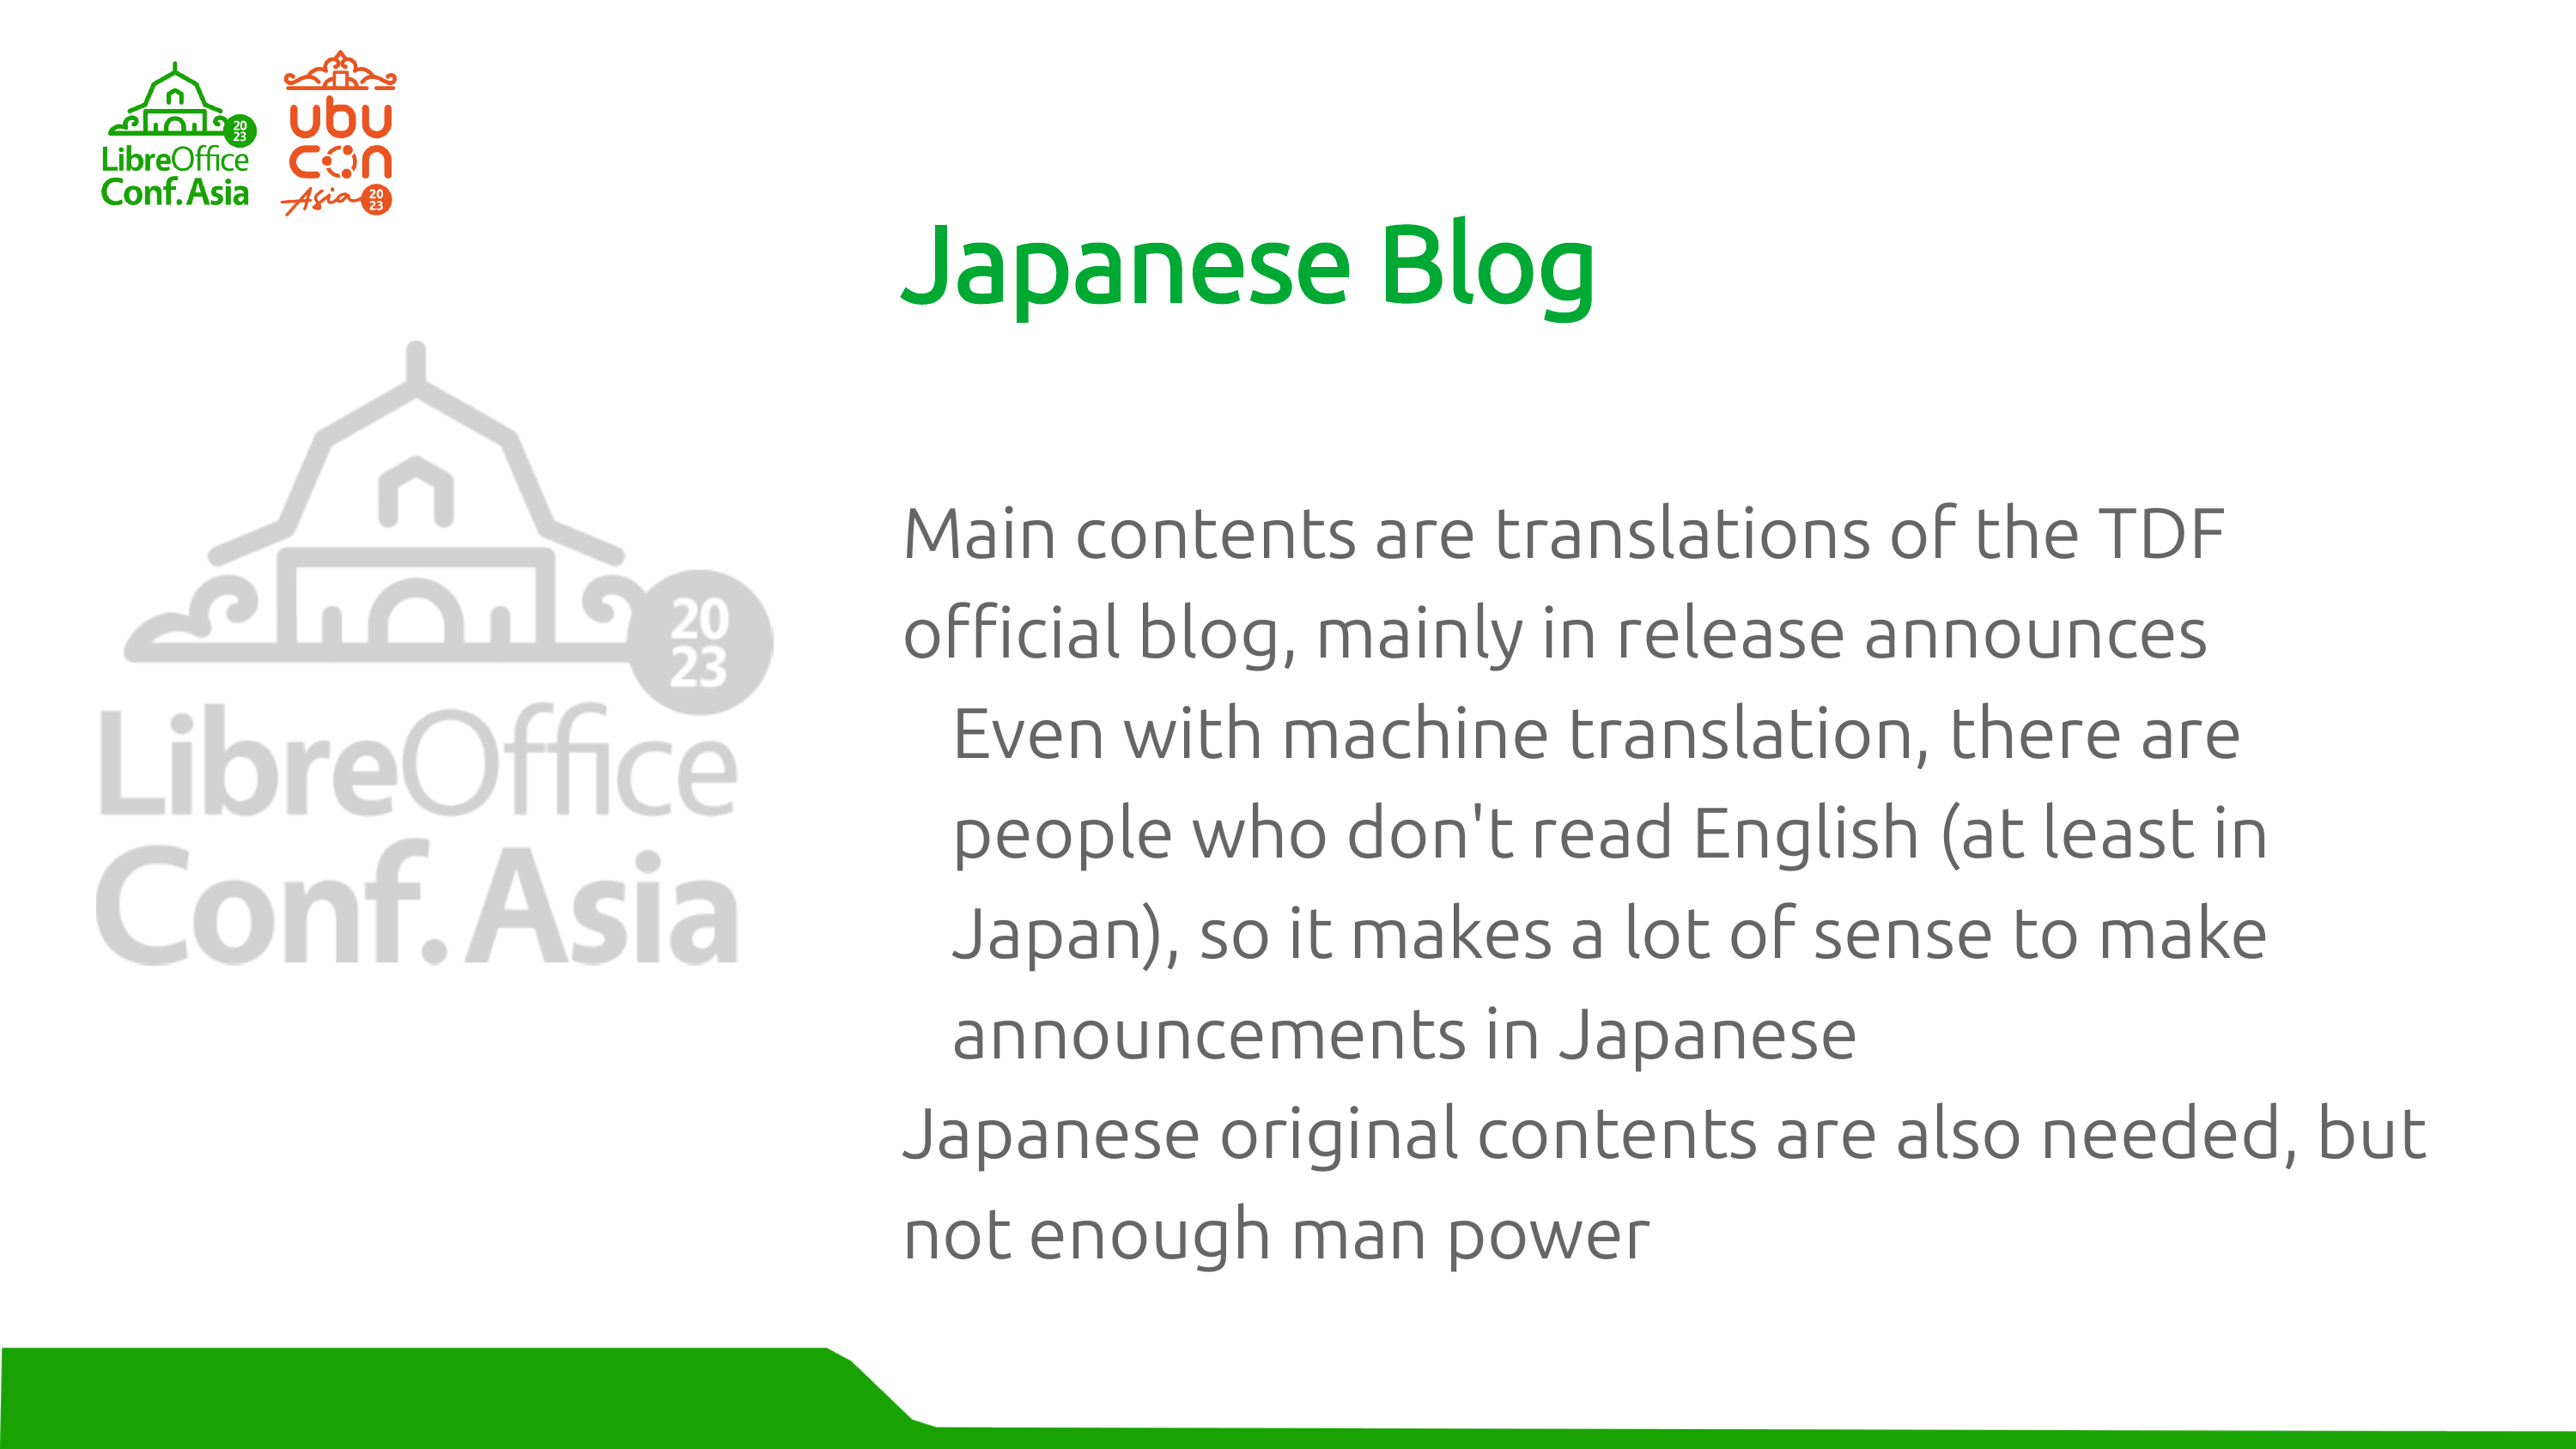

Japanese Blog
# Main contents are translations of the TDF official blog, mainly in release announces
Even with machine translation, there are people who don't read English (at least in Japan), so it makes a lot of sense to make announcements in Japanese
Japanese original contents are also needed, but not enough man power